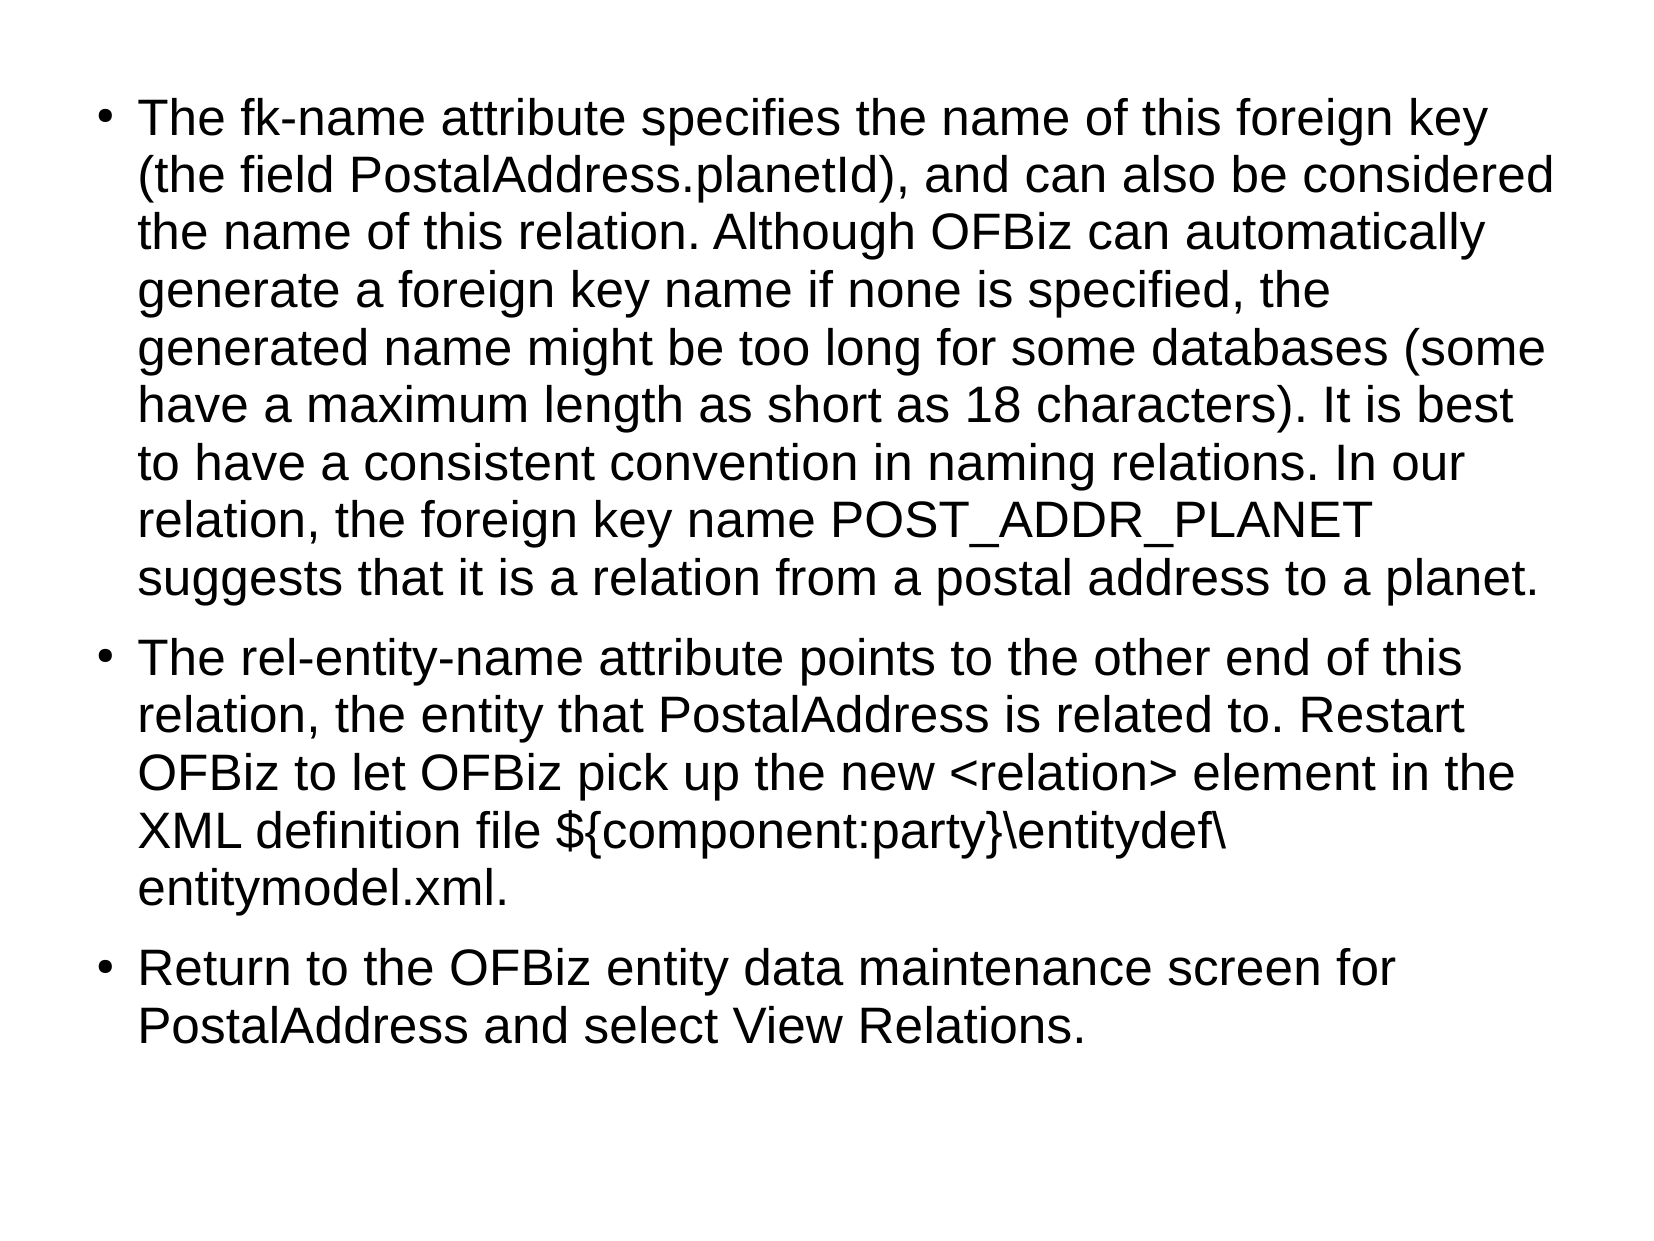

#
The fk-name attribute specifies the name of this foreign key (the field PostalAddress.planetId), and can also be considered the name of this relation. Although OFBiz can automatically generate a foreign key name if none is specified, the generated name might be too long for some databases (some have a maximum length as short as 18 characters). It is best to have a consistent convention in naming relations. In our relation, the foreign key name POST_ADDR_PLANET suggests that it is a relation from a postal address to a planet.
The rel-entity-name attribute points to the other end of this relation, the entity that PostalAddress is related to. Restart OFBiz to let OFBiz pick up the new <relation> element in the XML definition file ${component:party}\entitydef\entitymodel.xml.
Return to the OFBiz entity data maintenance screen for PostalAddress and select View Relations.